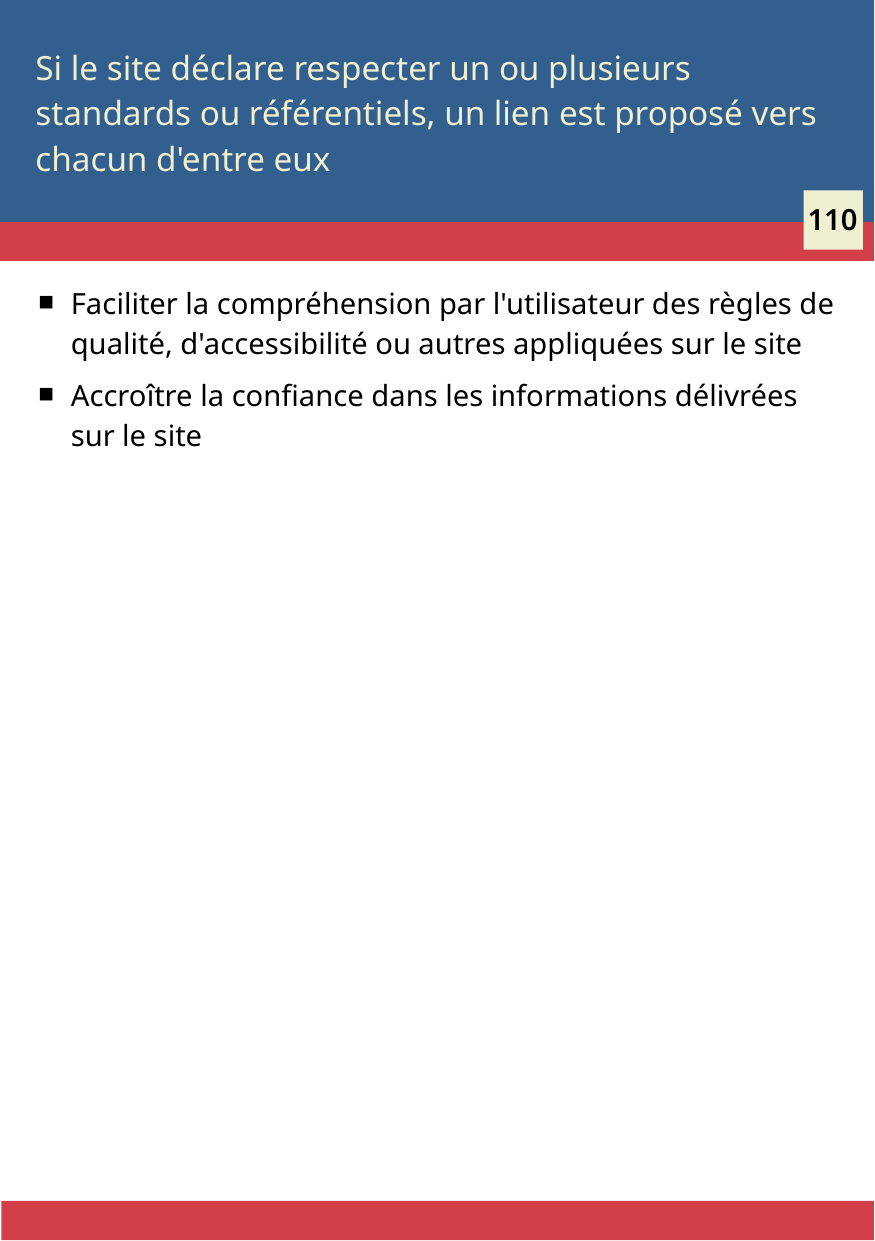

# Si le site déclare respecter un ou plusieurs standards ou référentiels, un lien est proposé vers chacun d'entre eux
110
Faciliter la compréhension par l'utilisateur des règles de qualité, d'accessibilité ou autres appliquées sur le site
Accroître la confiance dans les informations délivrées sur le site